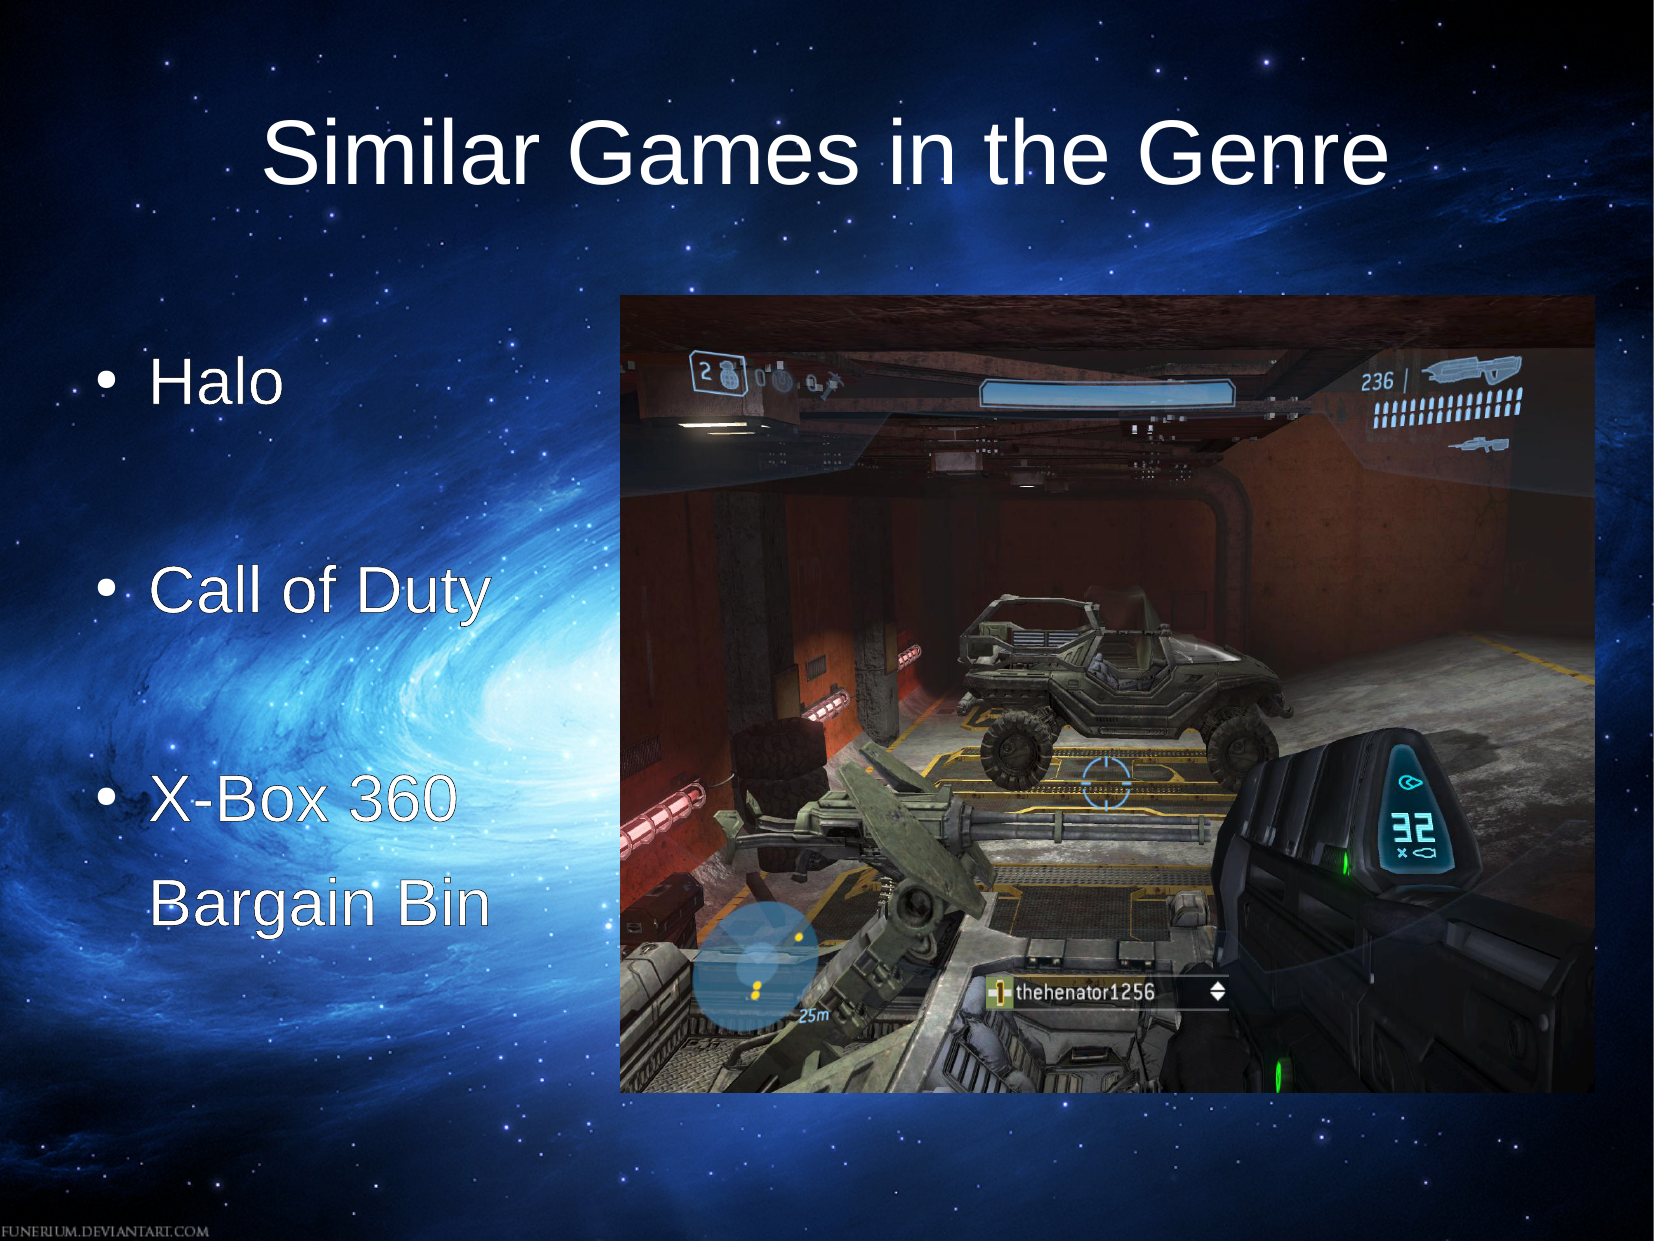

# Similar Games in the Genre
Halo
Call of Duty
X-Box 360
Bargain Bin